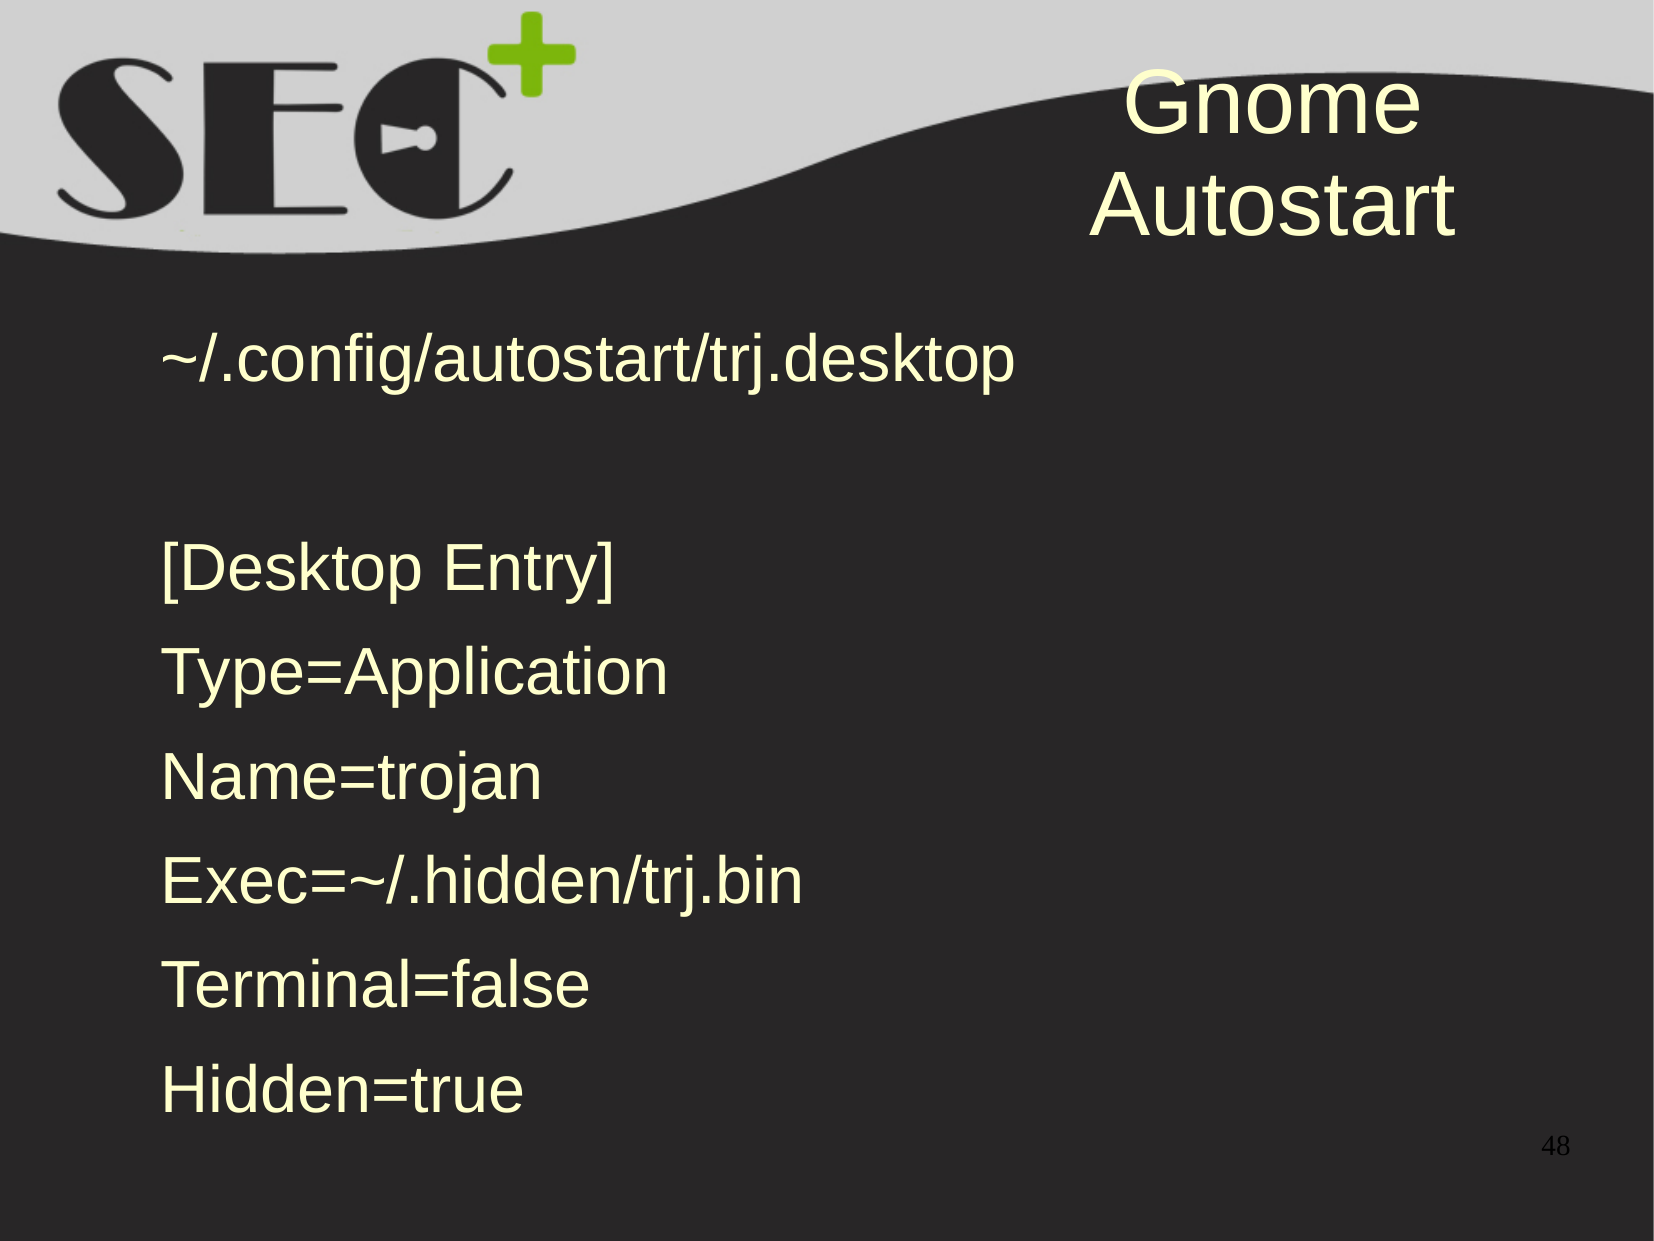

# Gnome Autostart
~/.config/autostart/trj.desktop
[Desktop Entry]
Type=Application
Name=trojan
Exec=~/.hidden/trj.bin
Terminal=false
Hidden=true
48